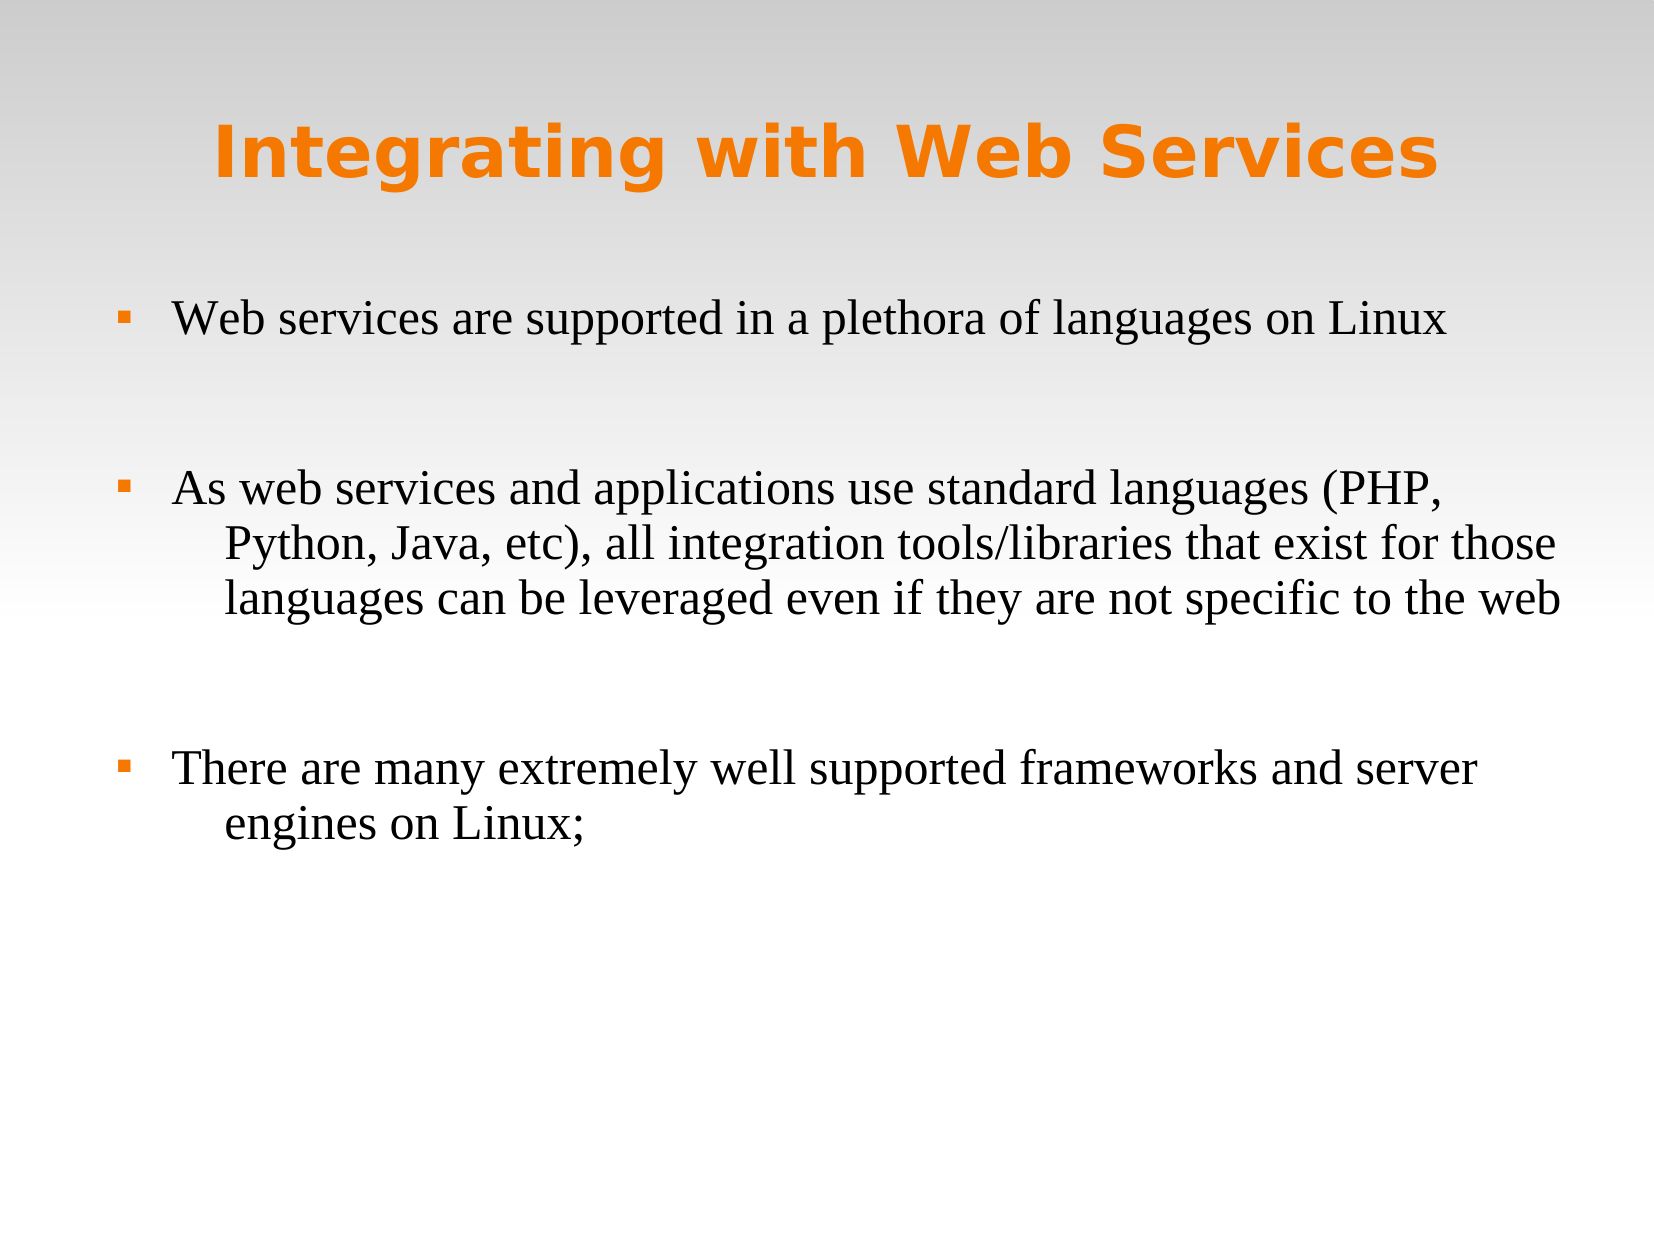

# Integrating with Web Services
Web services are supported in a plethora of languages on Linux
As web services and applications use standard languages (PHP, Python, Java, etc), all integration tools/libraries that exist for those languages can be leveraged even if they are not specific to the web
There are many extremely well supported frameworks and server engines on Linux;